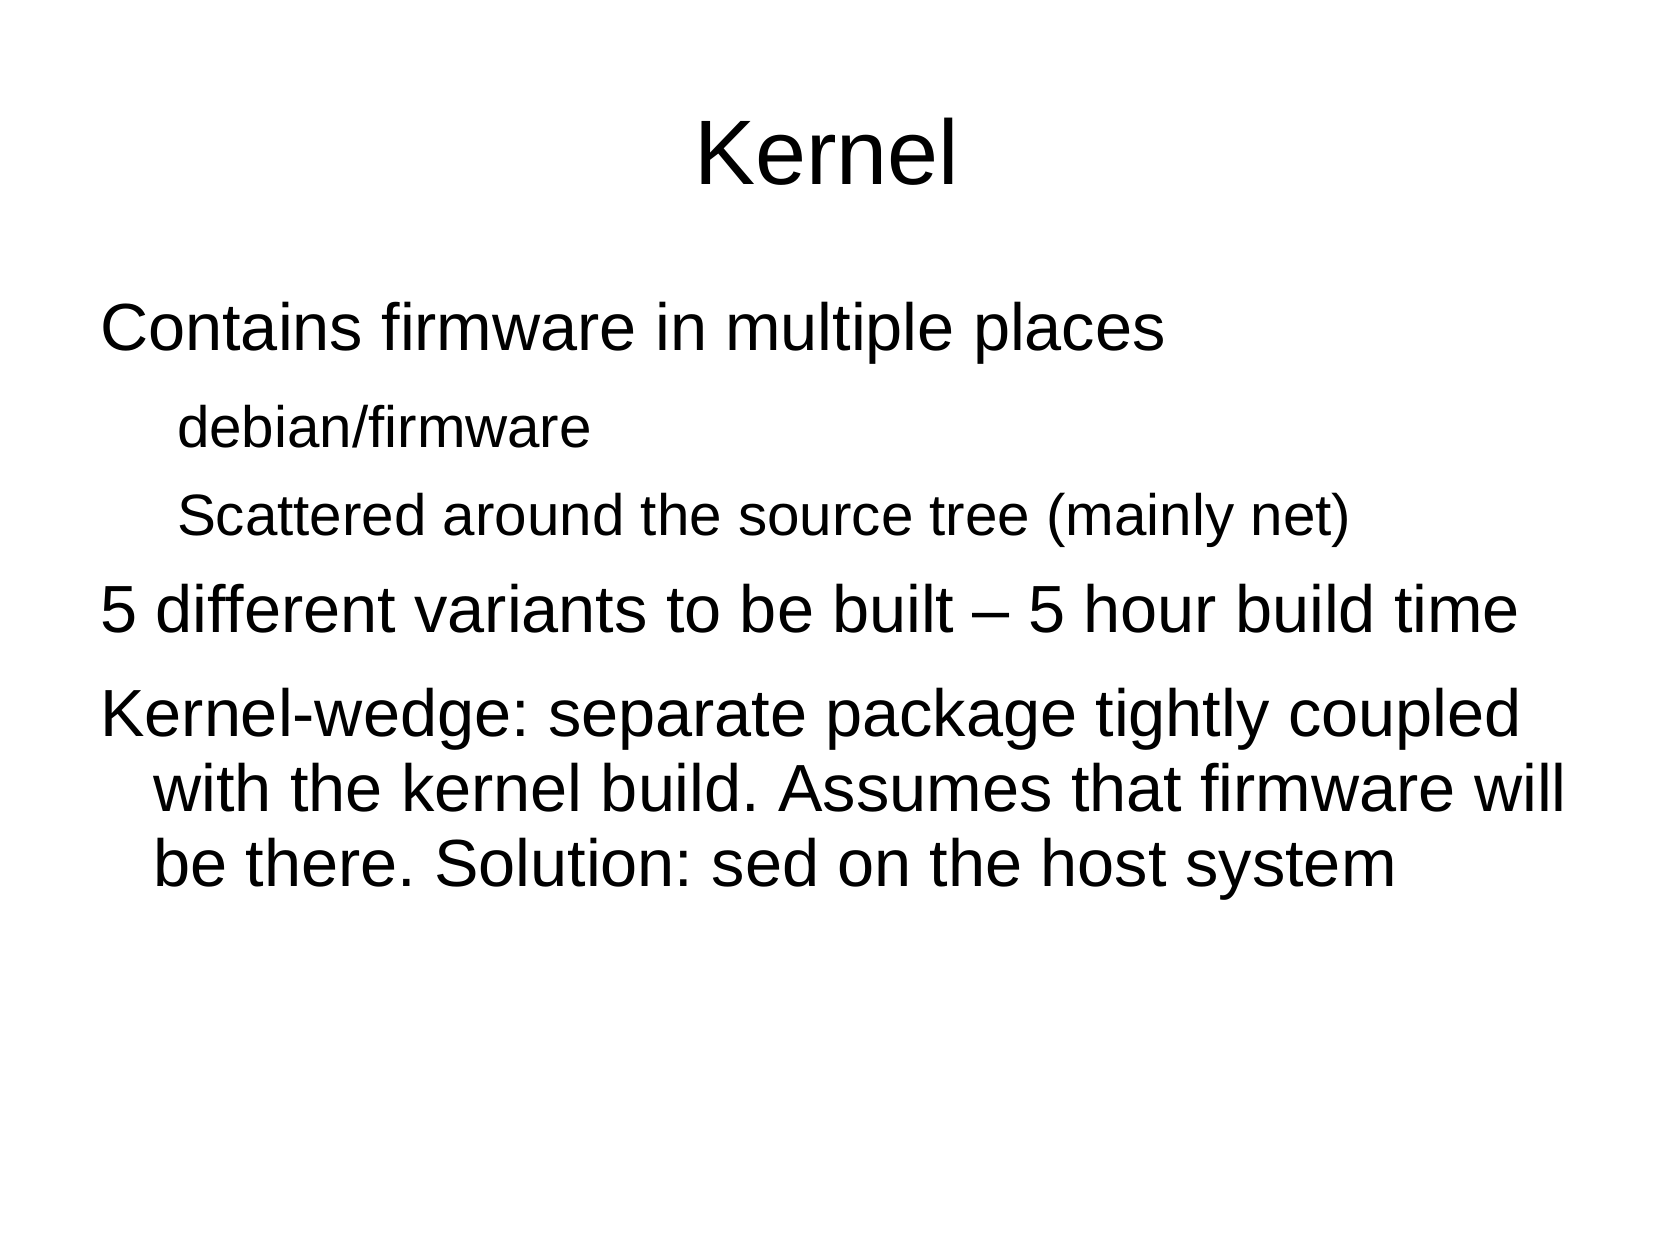

# Kernel
Contains firmware in multiple places
debian/firmware
Scattered around the source tree (mainly net)
5 different variants to be built – 5 hour build time
Kernel-wedge: separate package tightly coupled with the kernel build. Assumes that firmware will be there. Solution: sed on the host system